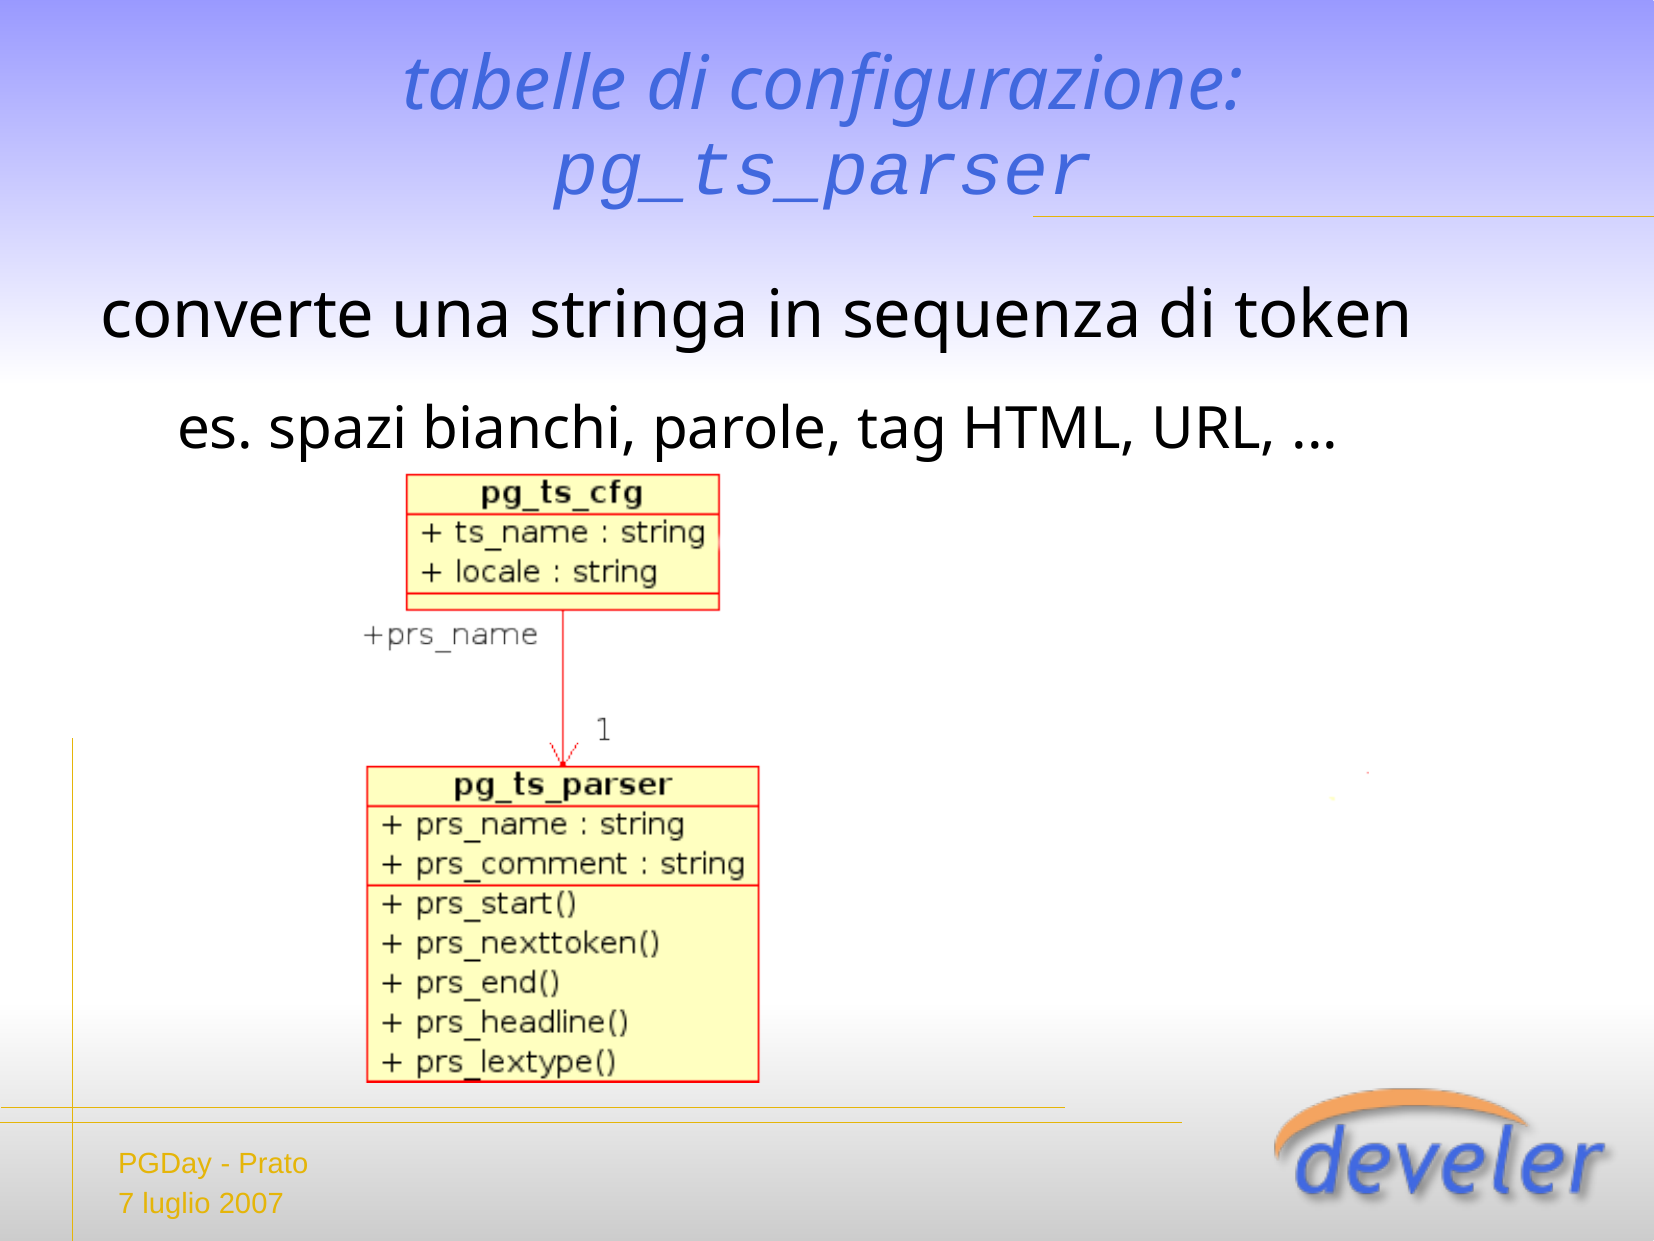

# tabelle di configurazione: pg_ts_parser
converte una stringa in sequenza di token
es. spazi bianchi, parole, tag HTML, URL, ...
PGDay - Prato
7 luglio 2007